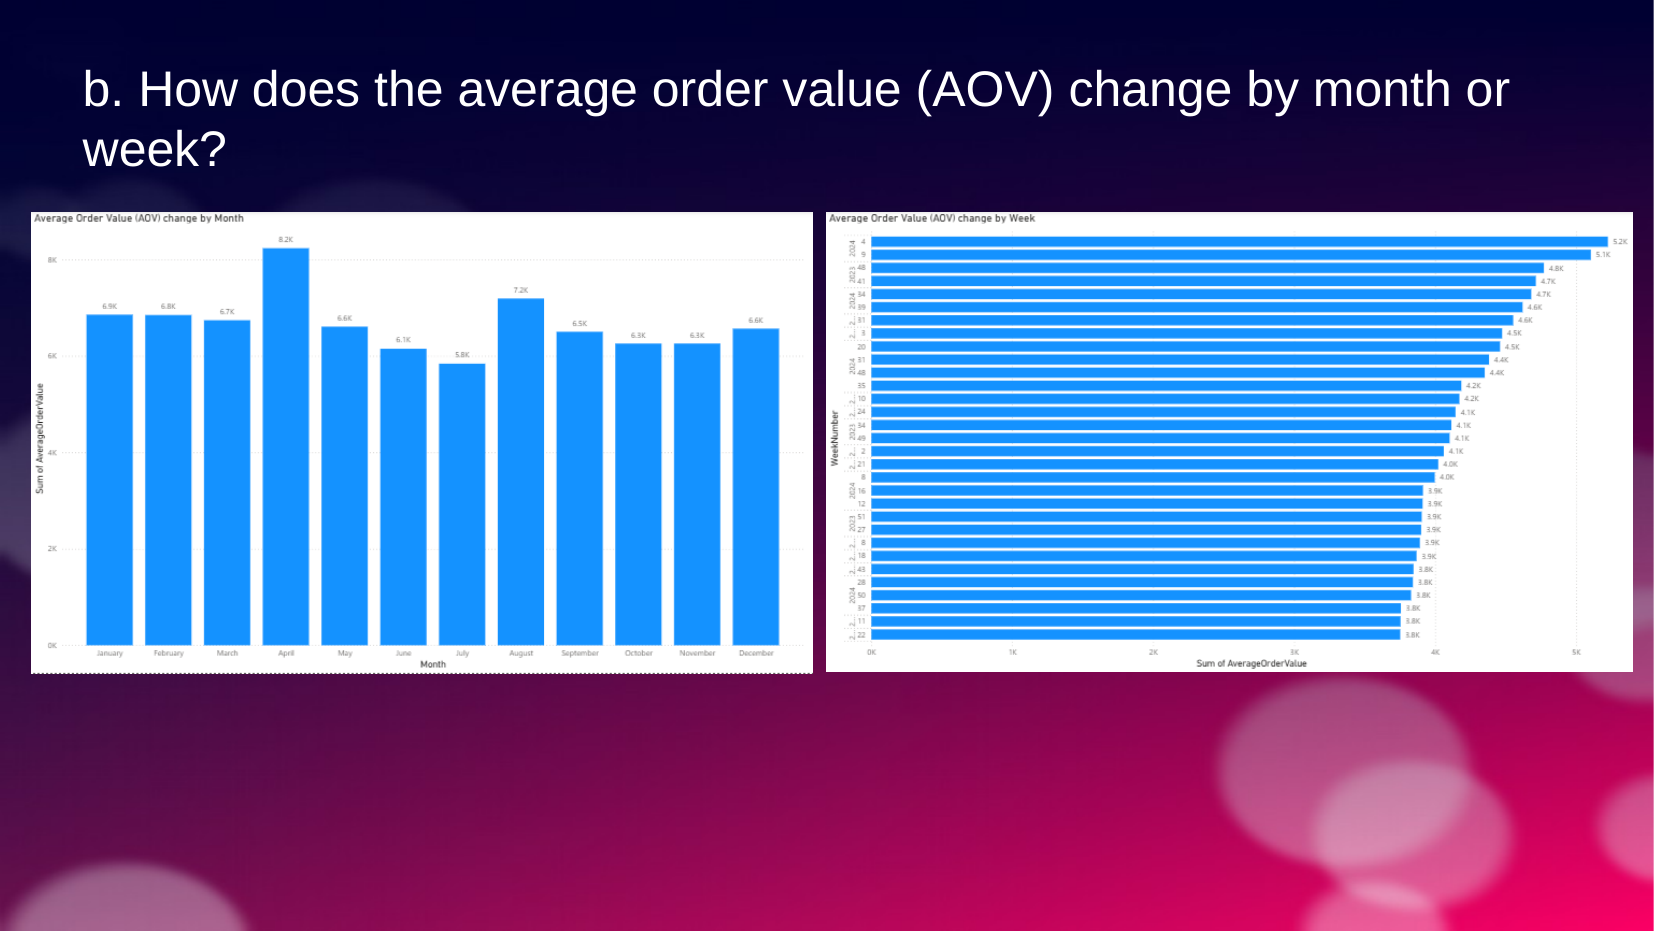

# b. How does the average order value (AOV) change by month or week?